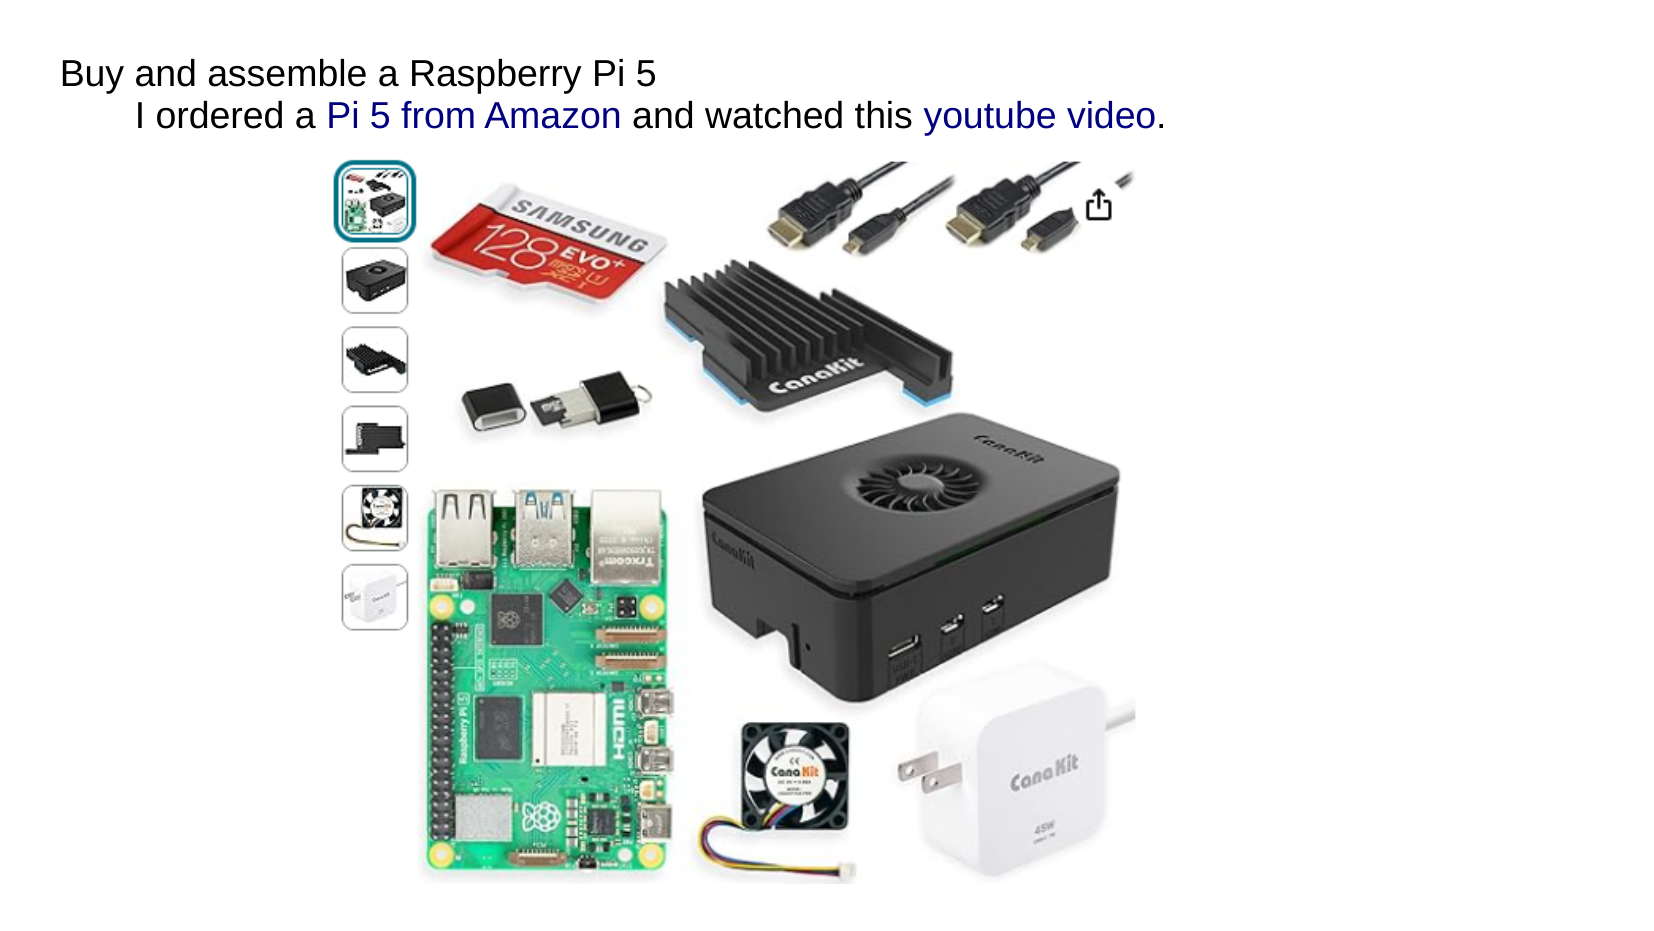

Buy and assemble a Raspberry Pi 5
	I ordered a Pi 5 from Amazon and watched this youtube video.